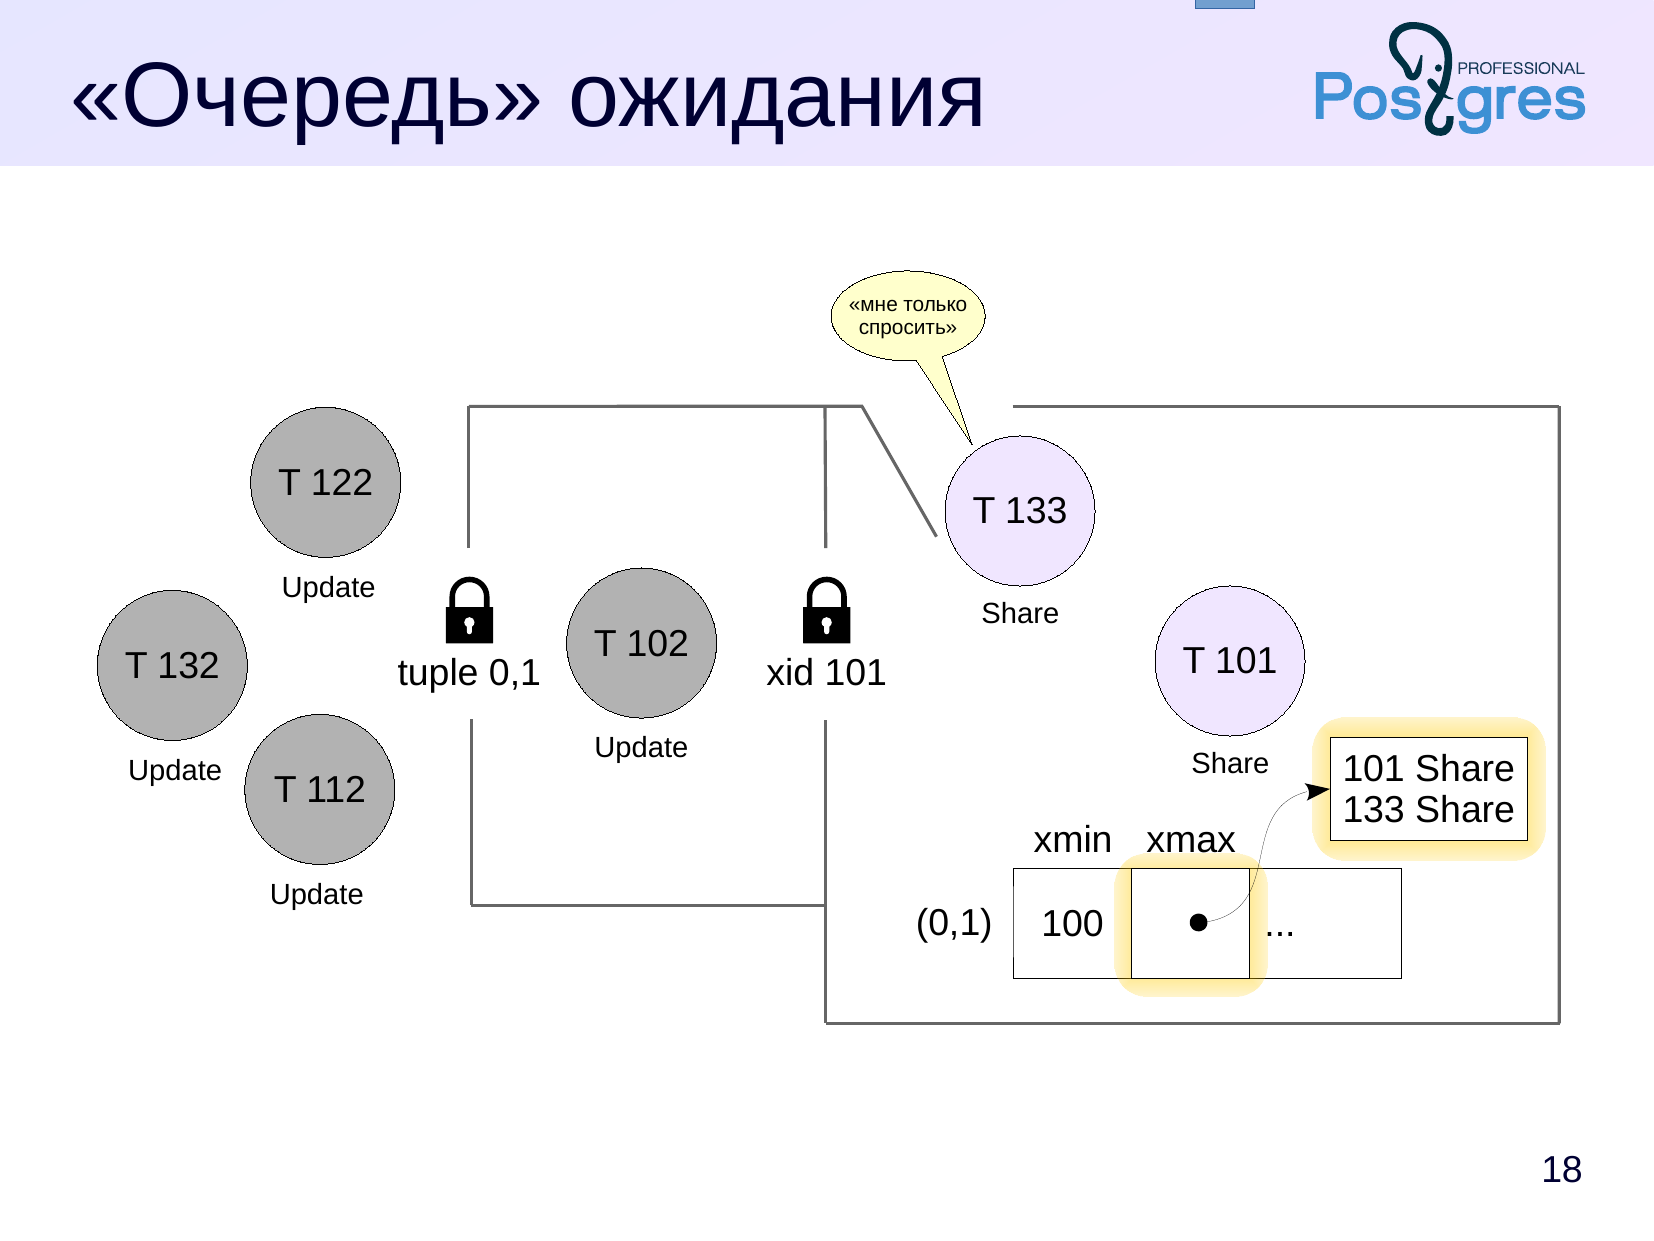

# «Очередь» ожидания
«мне только
спросить»
T 122
T 133
Update
T 102
T 101
Share
T 132
tuple 0,1
xid 101
T 112
Update
101 Share
133 Share
Share
Update
xmin
xmax
100
...
Update
(0,1)